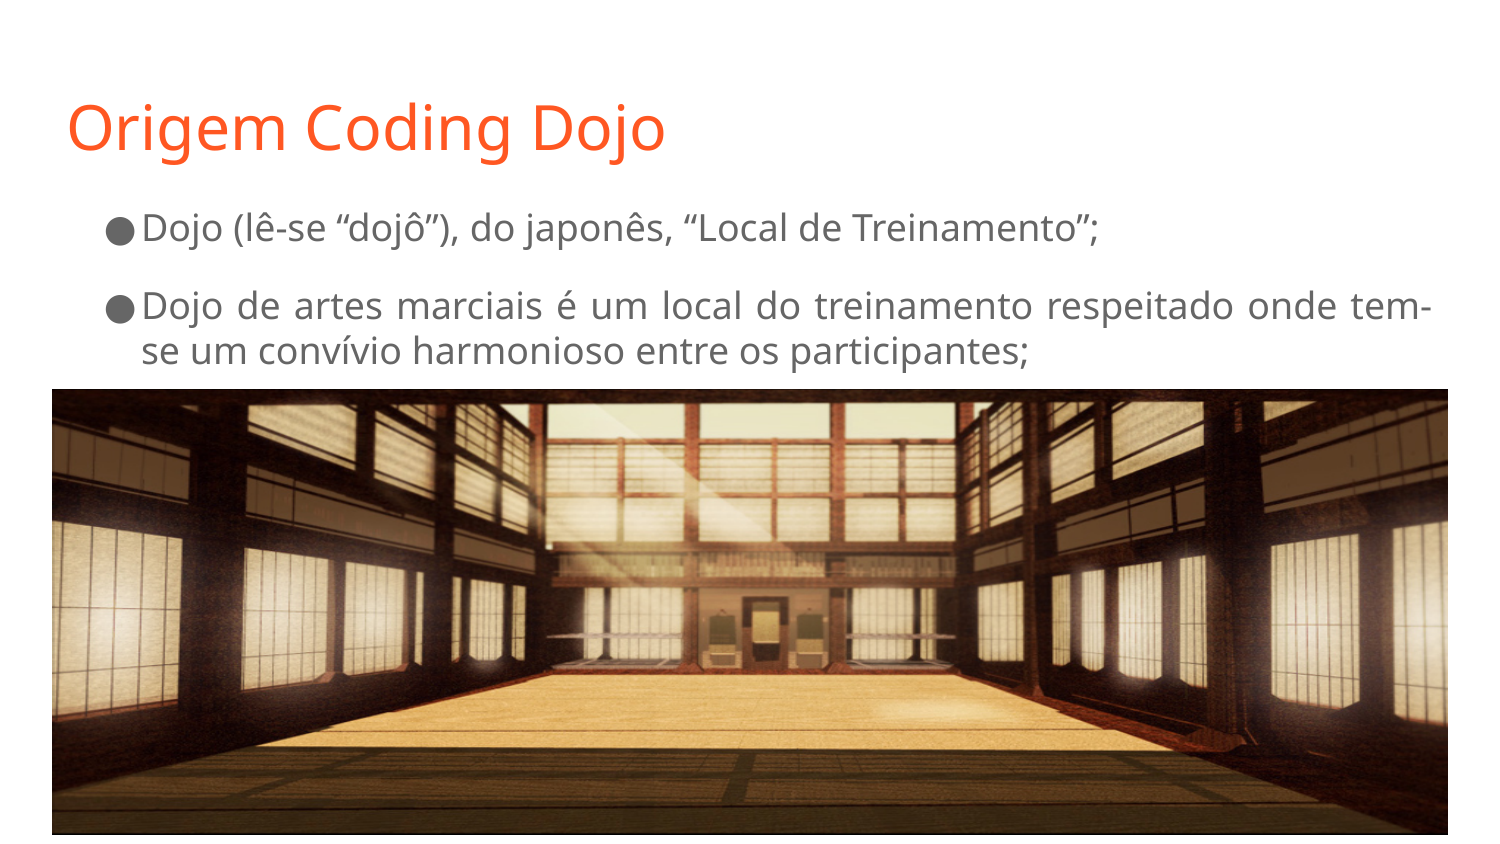

# Origem Coding Dojo
Dojo (lê-se “dojô”), do japonês, “Local de Treinamento”;
Dojo de artes marciais é um local do treinamento respeitado onde tem-se um convívio harmonioso entre os participantes;